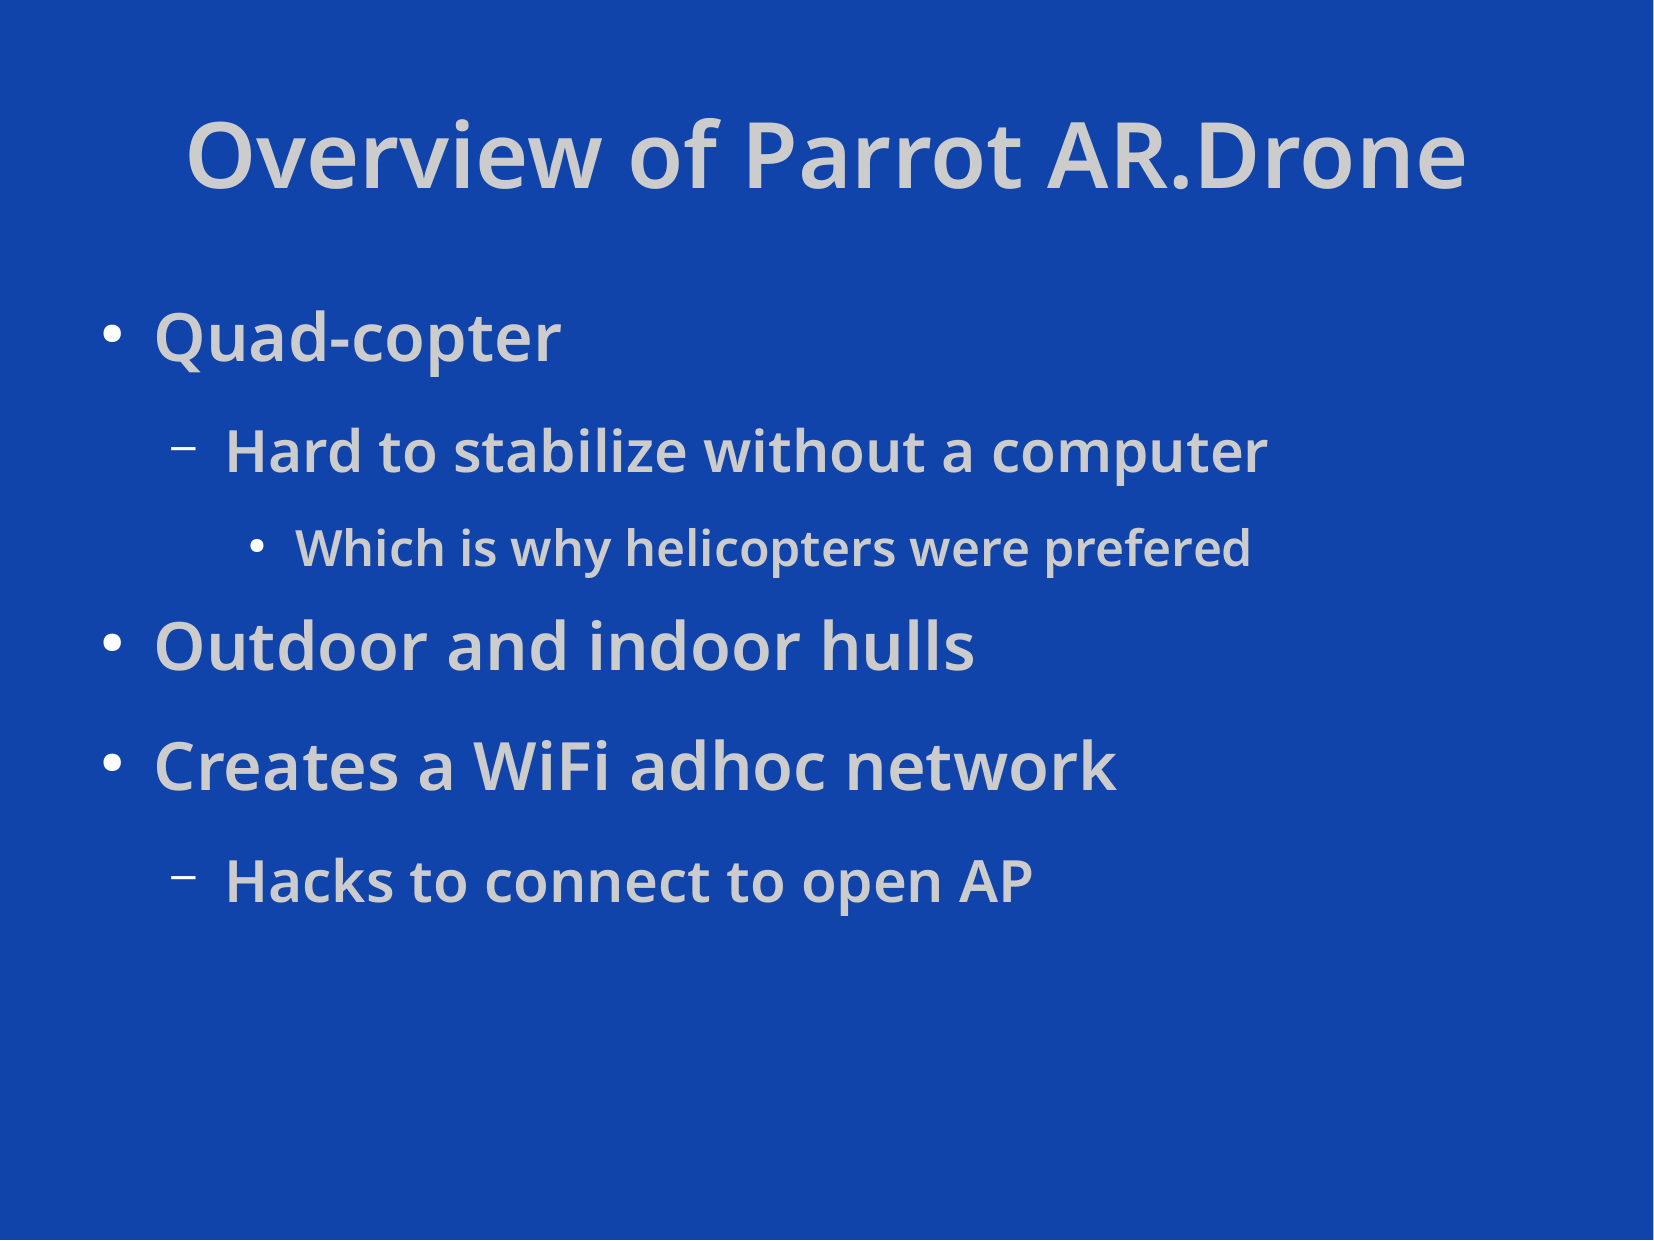

# Overview of Parrot AR.Drone
Quad-copter
Hard to stabilize without a computer
Which is why helicopters were prefered
Outdoor and indoor hulls
Creates a WiFi adhoc network
Hacks to connect to open AP